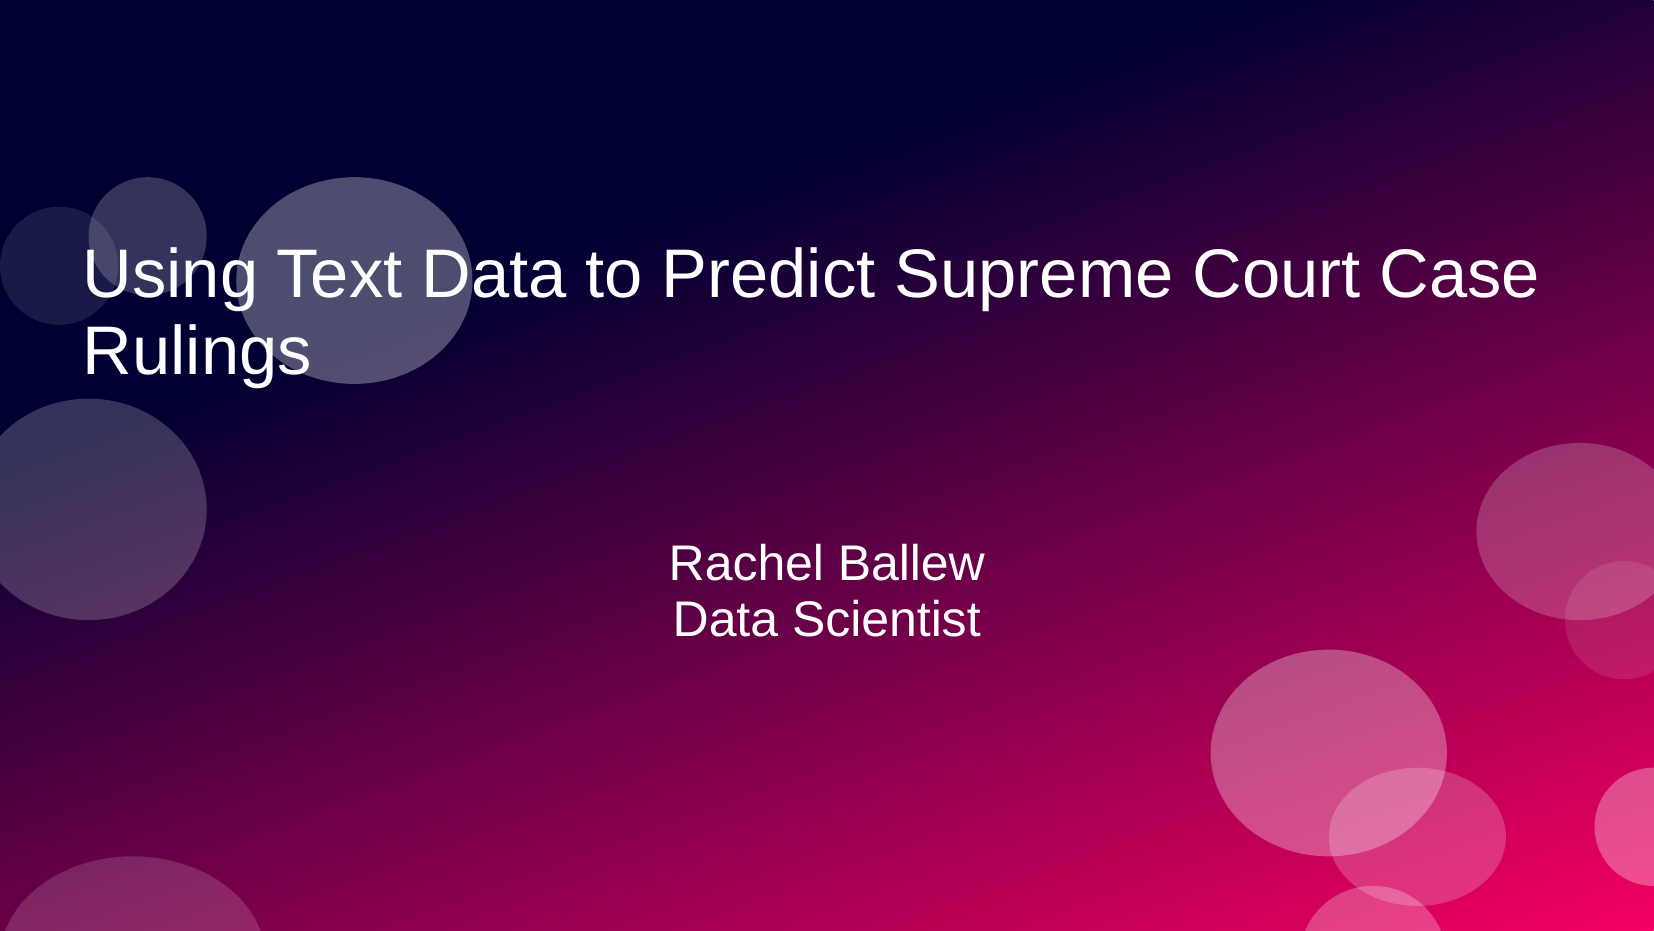

# Using Text Data to Predict Supreme Court Case Rulings
Rachel Ballew
Data Scientist